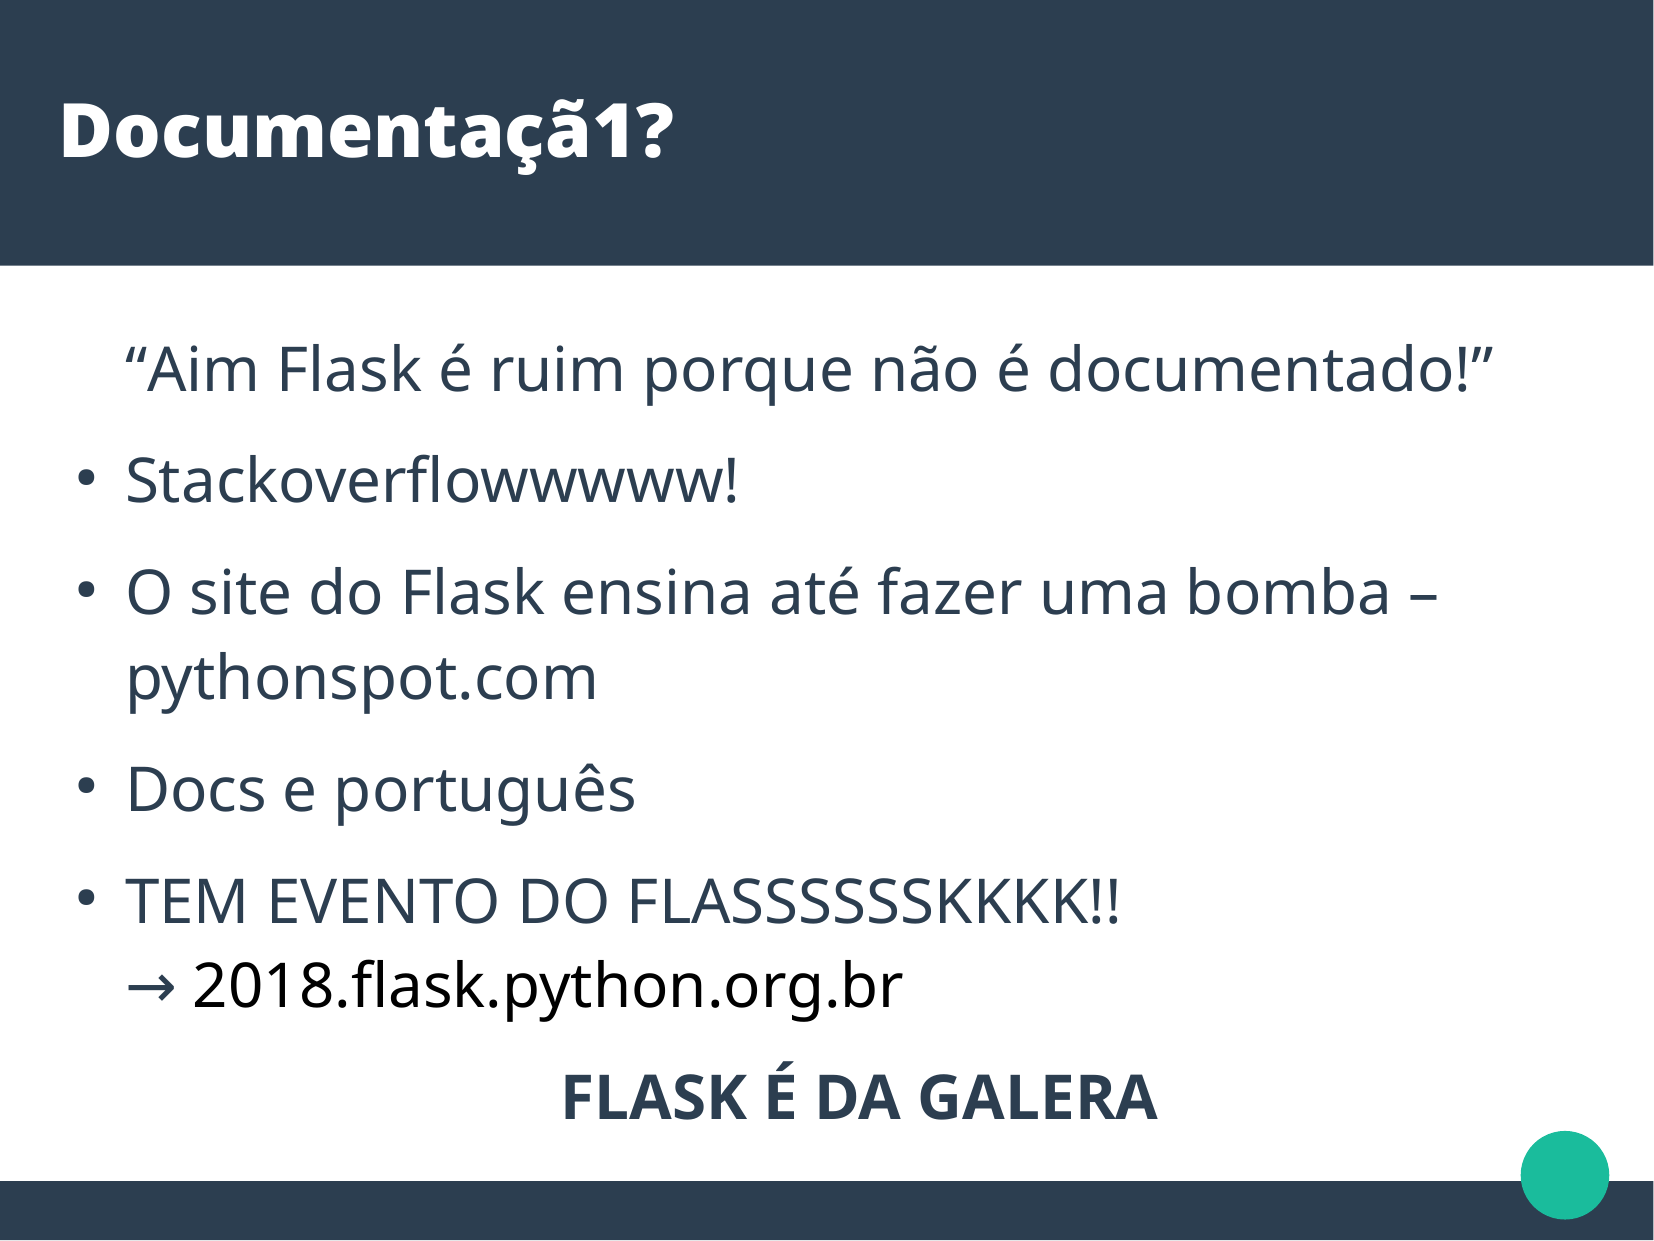

# Documentaçã1?
“Aim Flask é ruim porque não é documentado!”
Stackoverflowwwww!
O site do Flask ensina até fazer uma bomba – pythonspot.com
Docs e português
TEM EVENTO DO FLASSSSSSKKKK!!
→ 2018.flask.python.org.br
FLASK É DA GALERA